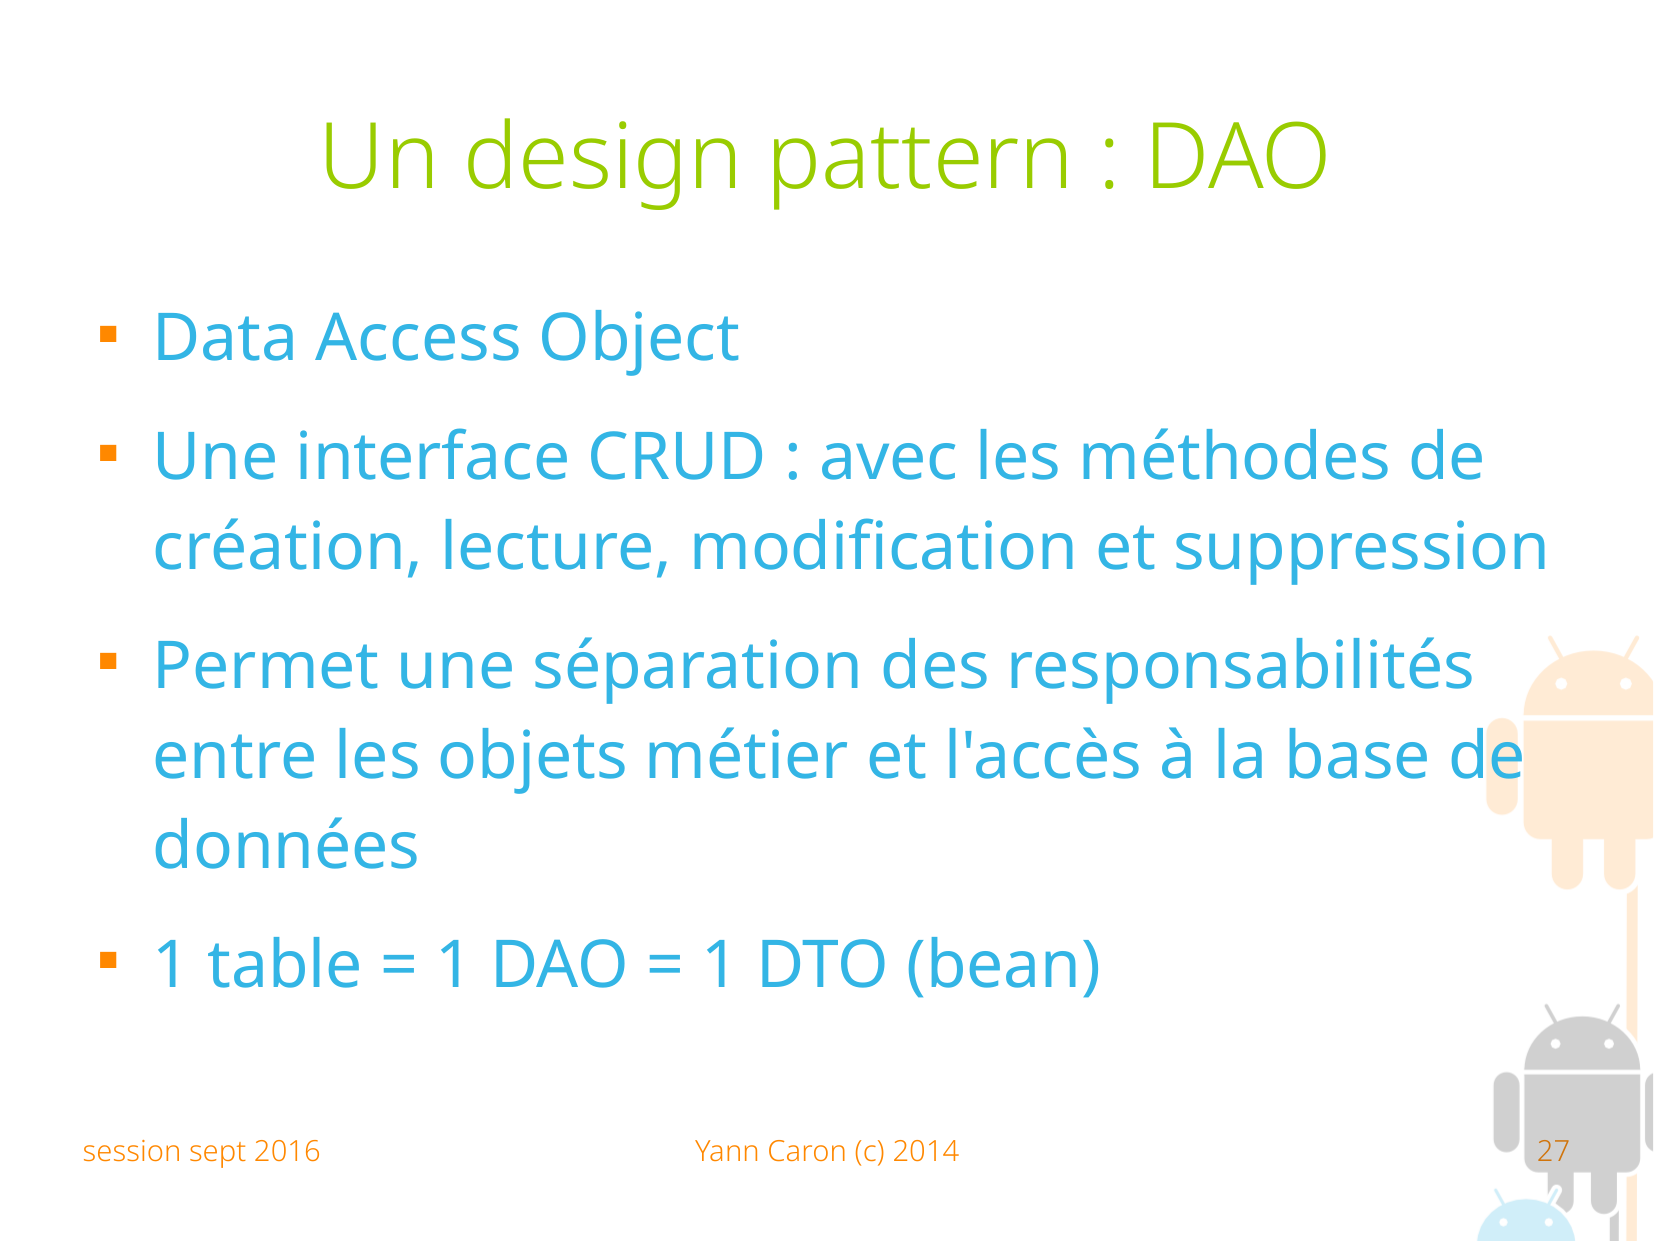

# Un design pattern : DAO
Data Access Object
Une interface CRUD : avec les méthodes de création, lecture, modification et suppression
Permet une séparation des responsabilités entre les objets métier et l'accès à la base de données
1 table = 1 DAO = 1 DTO (bean)
session sept 2016
Yann Caron (c) 2014
27